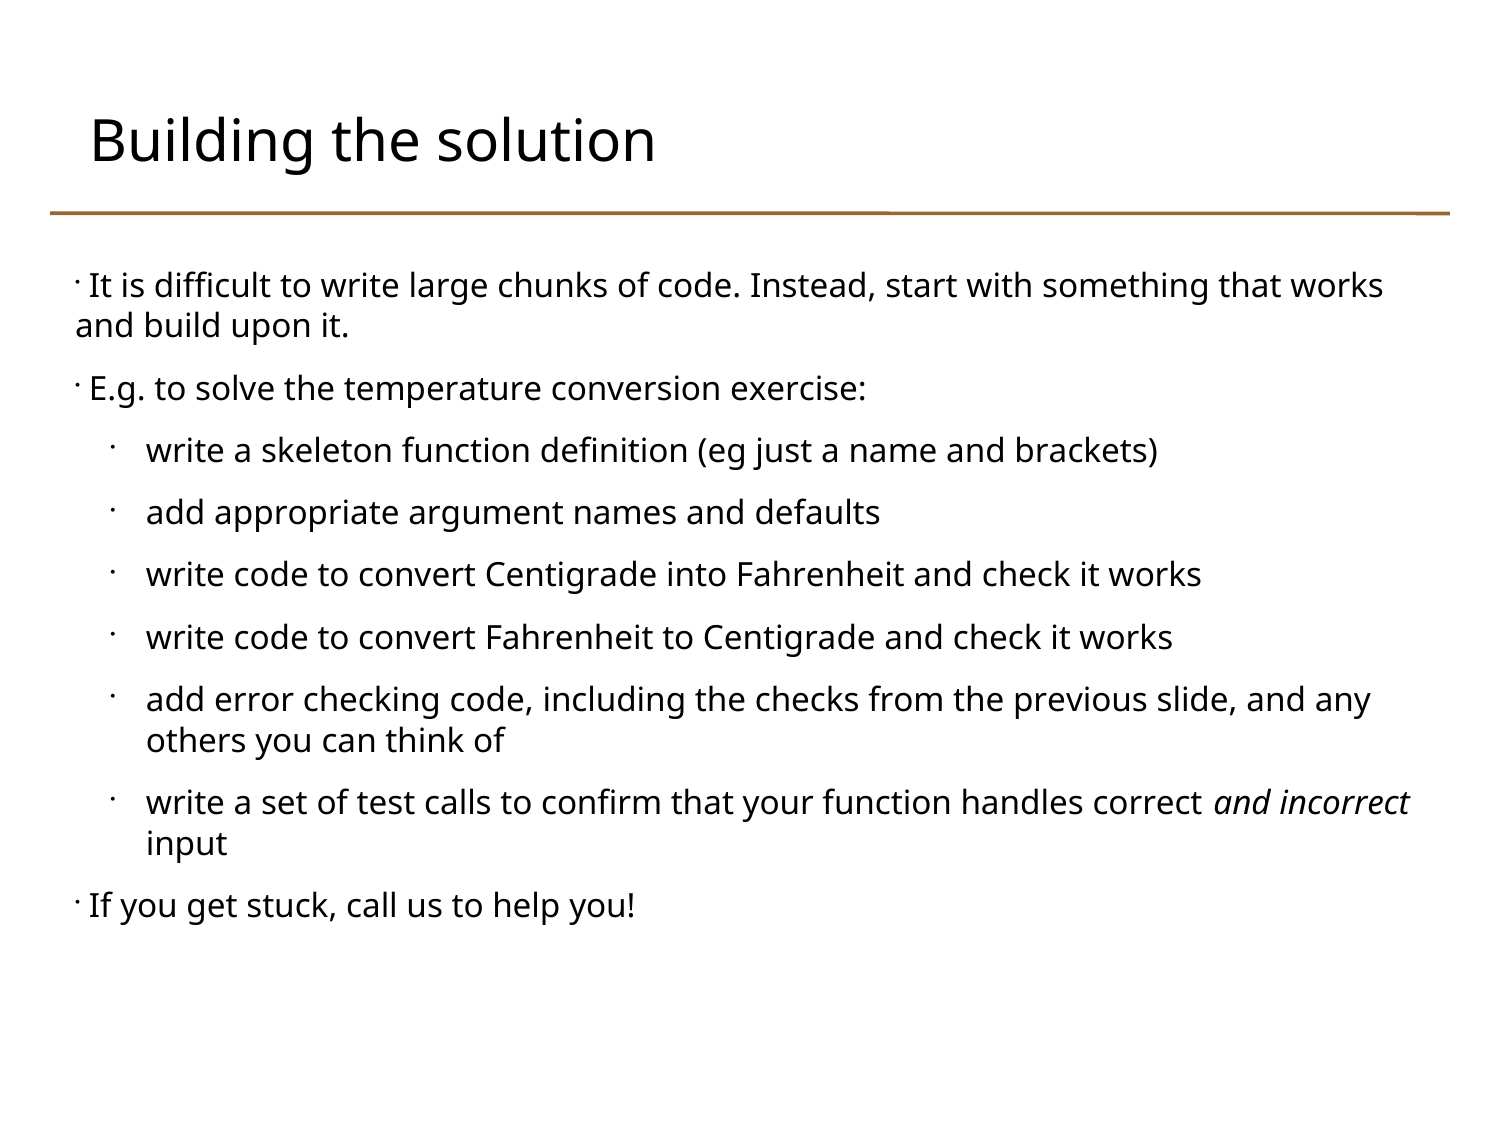

Building the solution
 It is difficult to write large chunks of code. Instead, start with something that works and build upon it.
 E.g. to solve the temperature conversion exercise:
write a skeleton function definition (eg just a name and brackets)
add appropriate argument names and defaults
write code to convert Centigrade into Fahrenheit and check it works
write code to convert Fahrenheit to Centigrade and check it works
add error checking code, including the checks from the previous slide, and any others you can think of
write a set of test calls to confirm that your function handles correct and incorrect input
 If you get stuck, call us to help you!